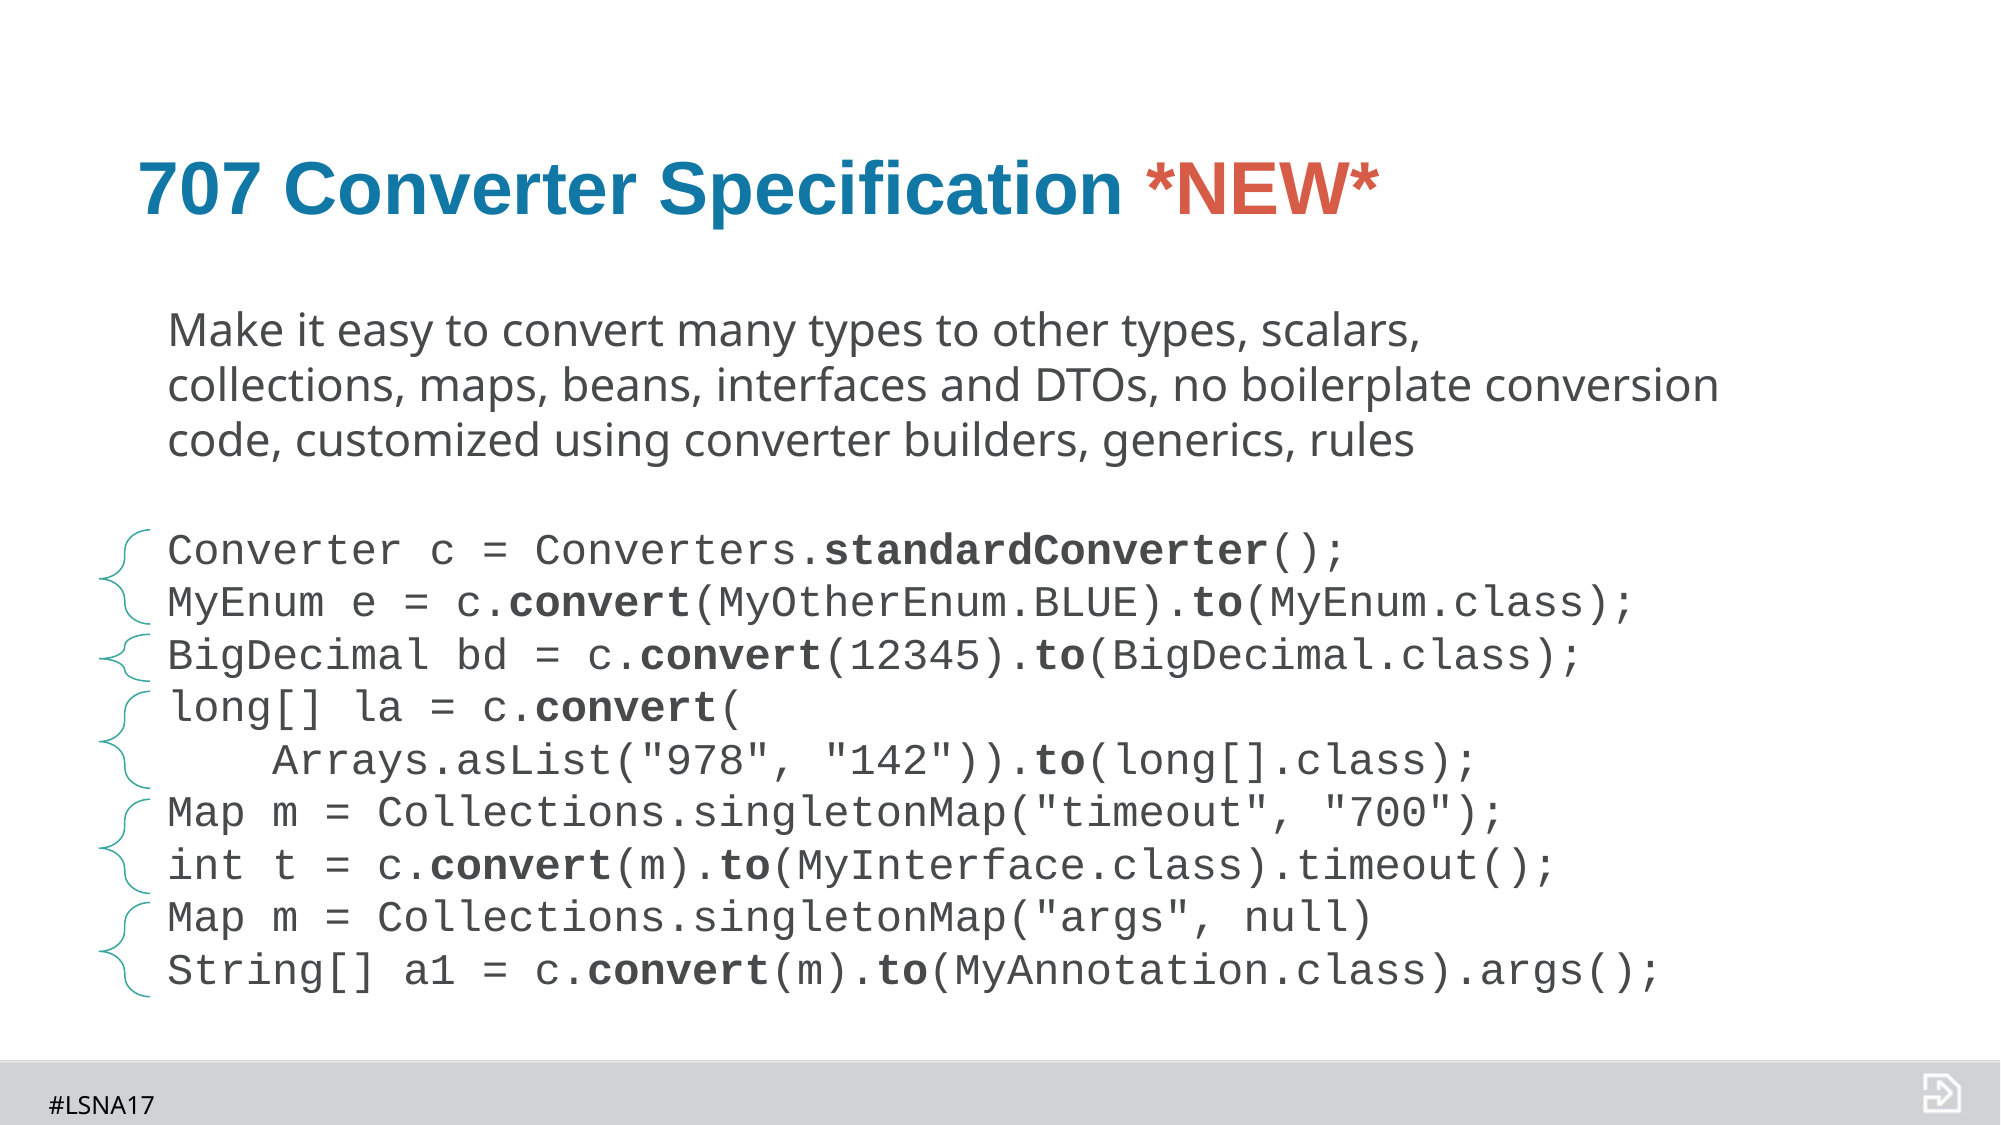

707 Converter Specification *NEW*
# Make it easy to convert many types to other types, scalars,
collections, maps, beans, interfaces and DTOs, no boilerplate conversion
code, customized using converter builders, generics, rules
Converter c = Converters.standardConverter();
MyEnum e = c.convert(MyOtherEnum.BLUE).to(MyEnum.class);
BigDecimal bd = c.convert(12345).to(BigDecimal.class);
long[] la = c.convert(
 Arrays.asList("978", "142")).to(long[].class);
Map m = Collections.singletonMap("timeout", "700");
int t = c.convert(m).to(MyInterface.class).timeout();
Map m = Collections.singletonMap("args", null)
String[] a1 = c.convert(m).to(MyAnnotation.class).args();